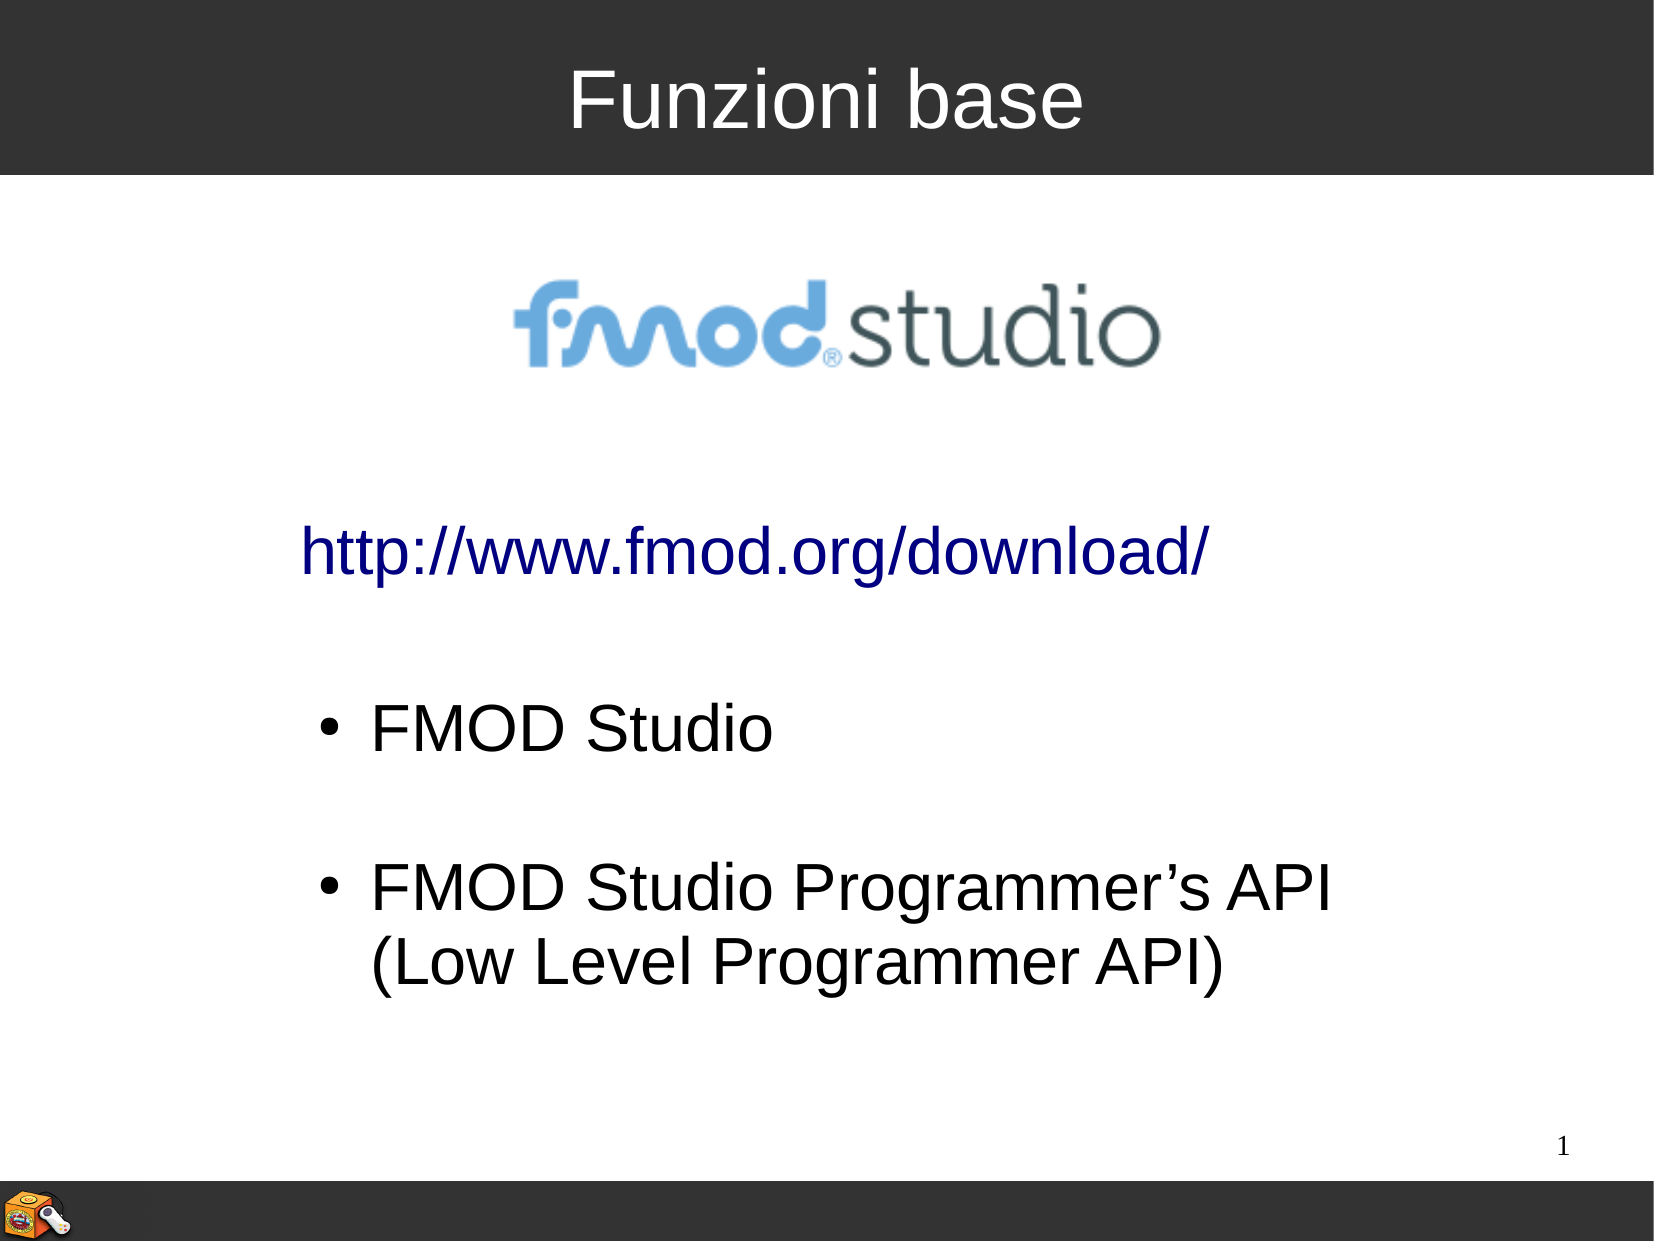

# Funzioni base
http://www.fmod.org/download/
FMOD Studio
FMOD Studio Programmer’s API
(Low Level Programmer API)
1